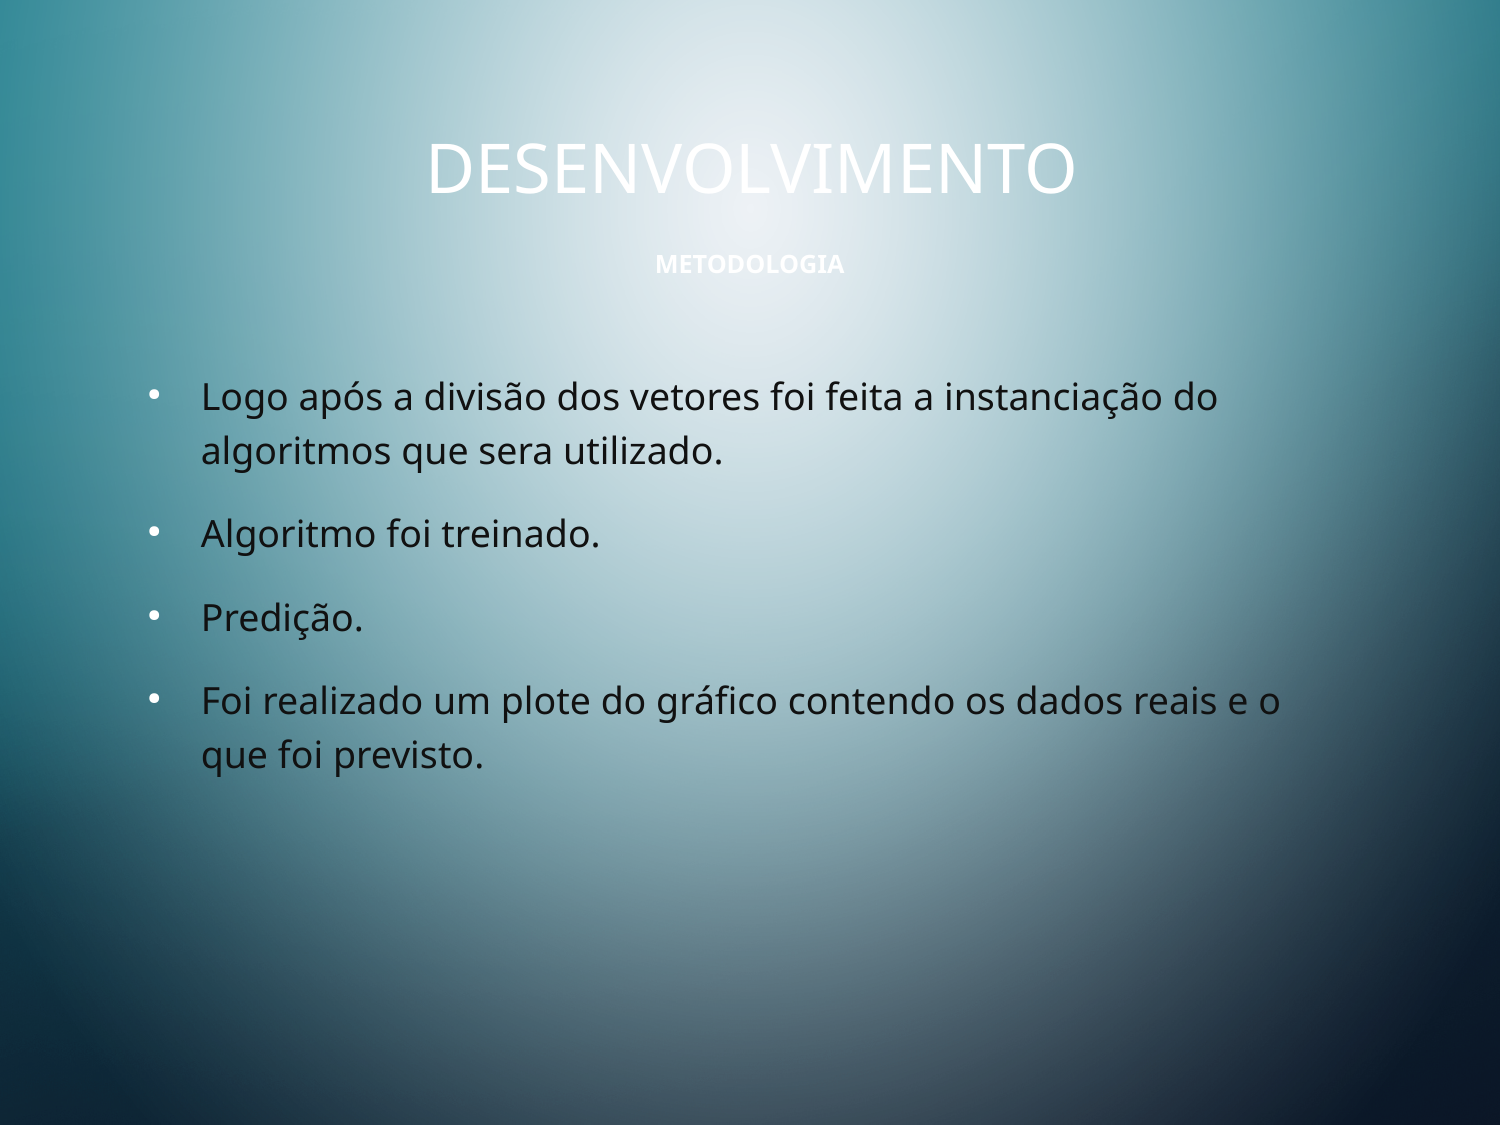

Desenvolvimento
# Metodologia
Logo após a divisão dos vetores foi feita a instanciação do algoritmos que sera utilizado.
Algoritmo foi treinado.
Predição.
Foi realizado um plote do gráfico contendo os dados reais e o que foi previsto.